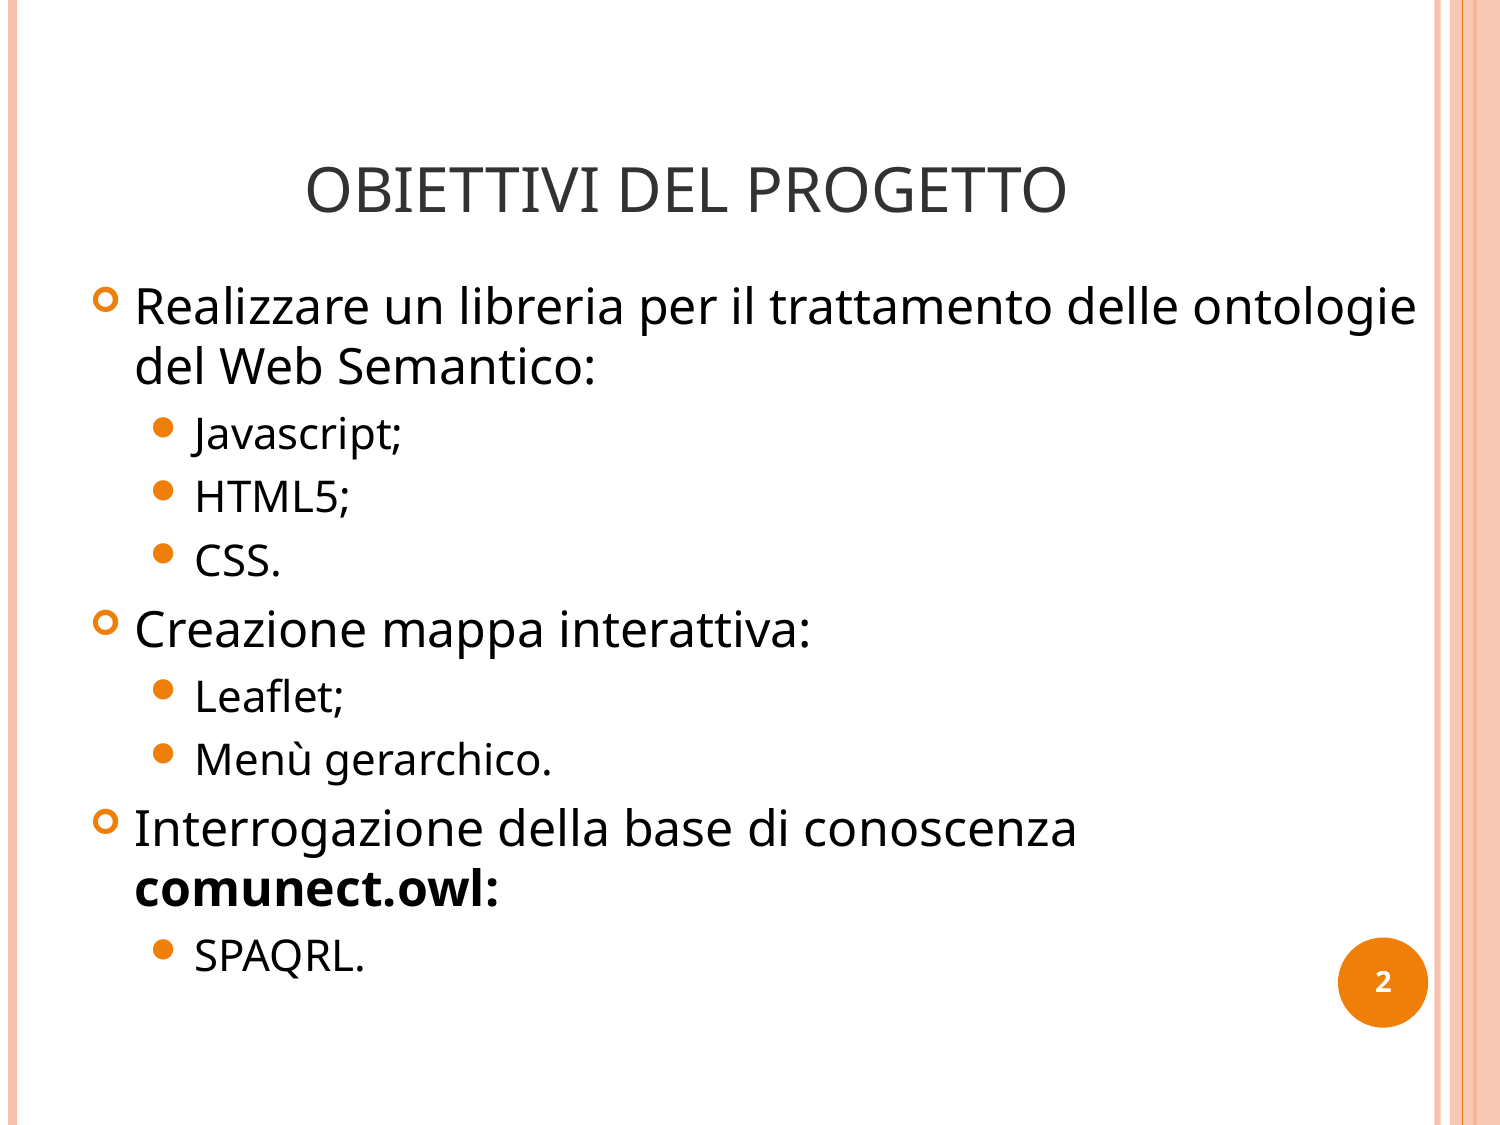

OBIETTIVI DEL PROGETTO
# Realizzare un libreria per il trattamento delle ontologie del Web Semantico:
Javascript;
HTML5;
CSS.
Creazione mappa interattiva:
Leaflet;
Menù gerarchico.
Interrogazione della base di conoscenza comunect.owl:
SPAQRL.